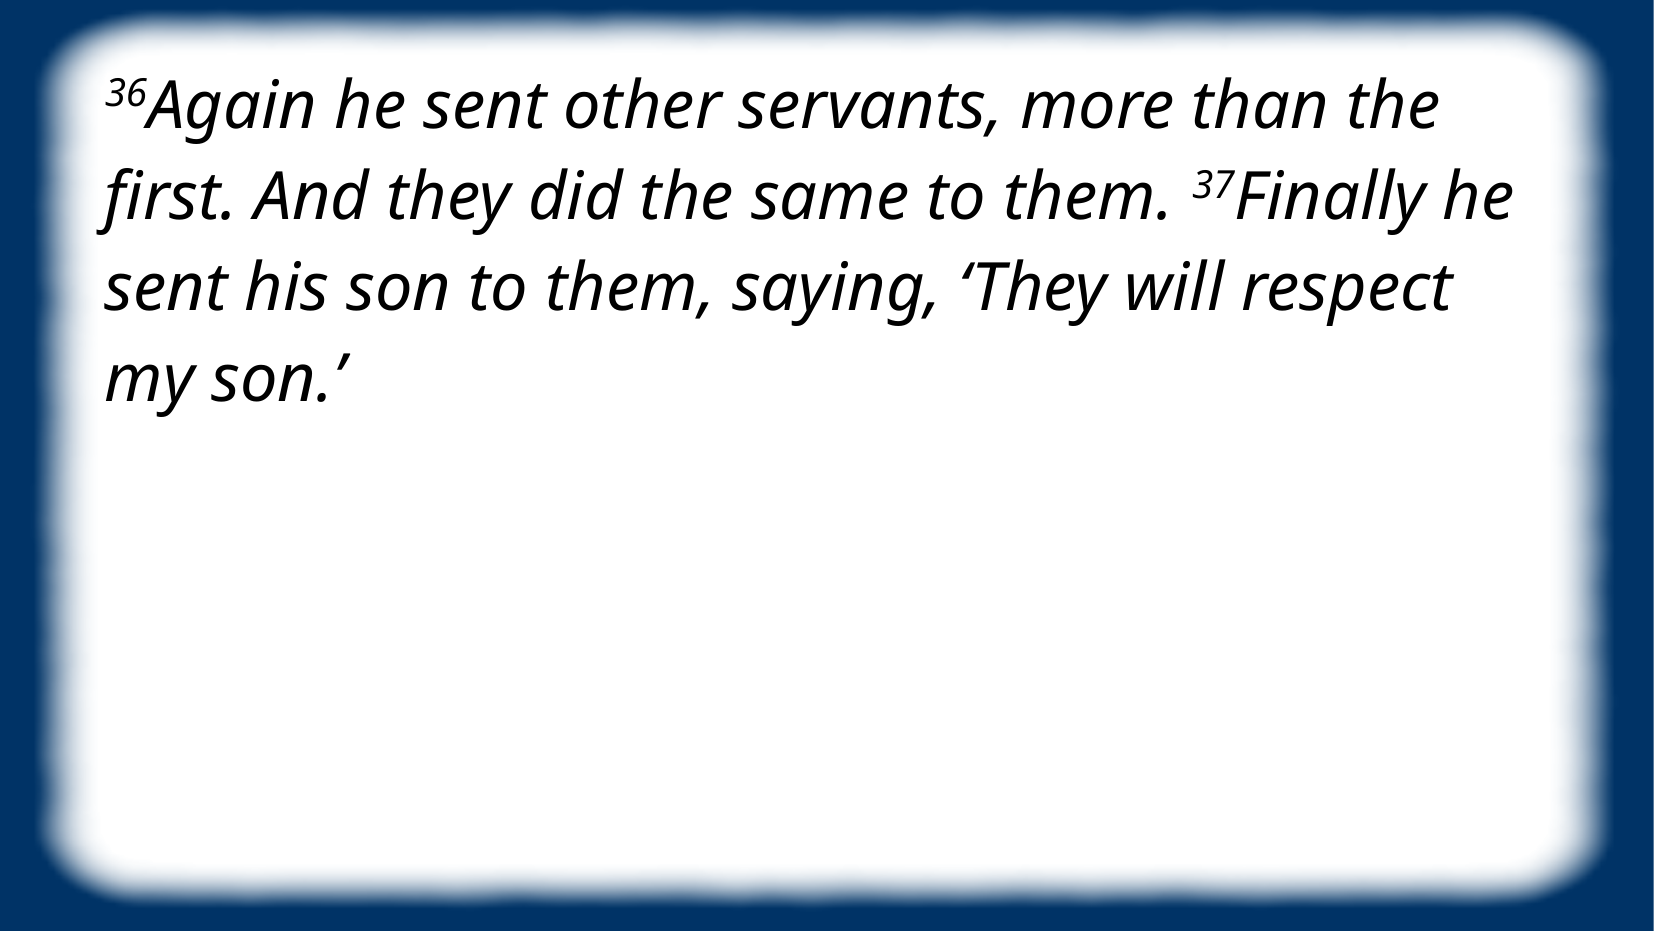

36Again he sent other servants, more than the first. And they did the same to them. 37Finally he sent his son to them, saying, ‘They will respect my son.’